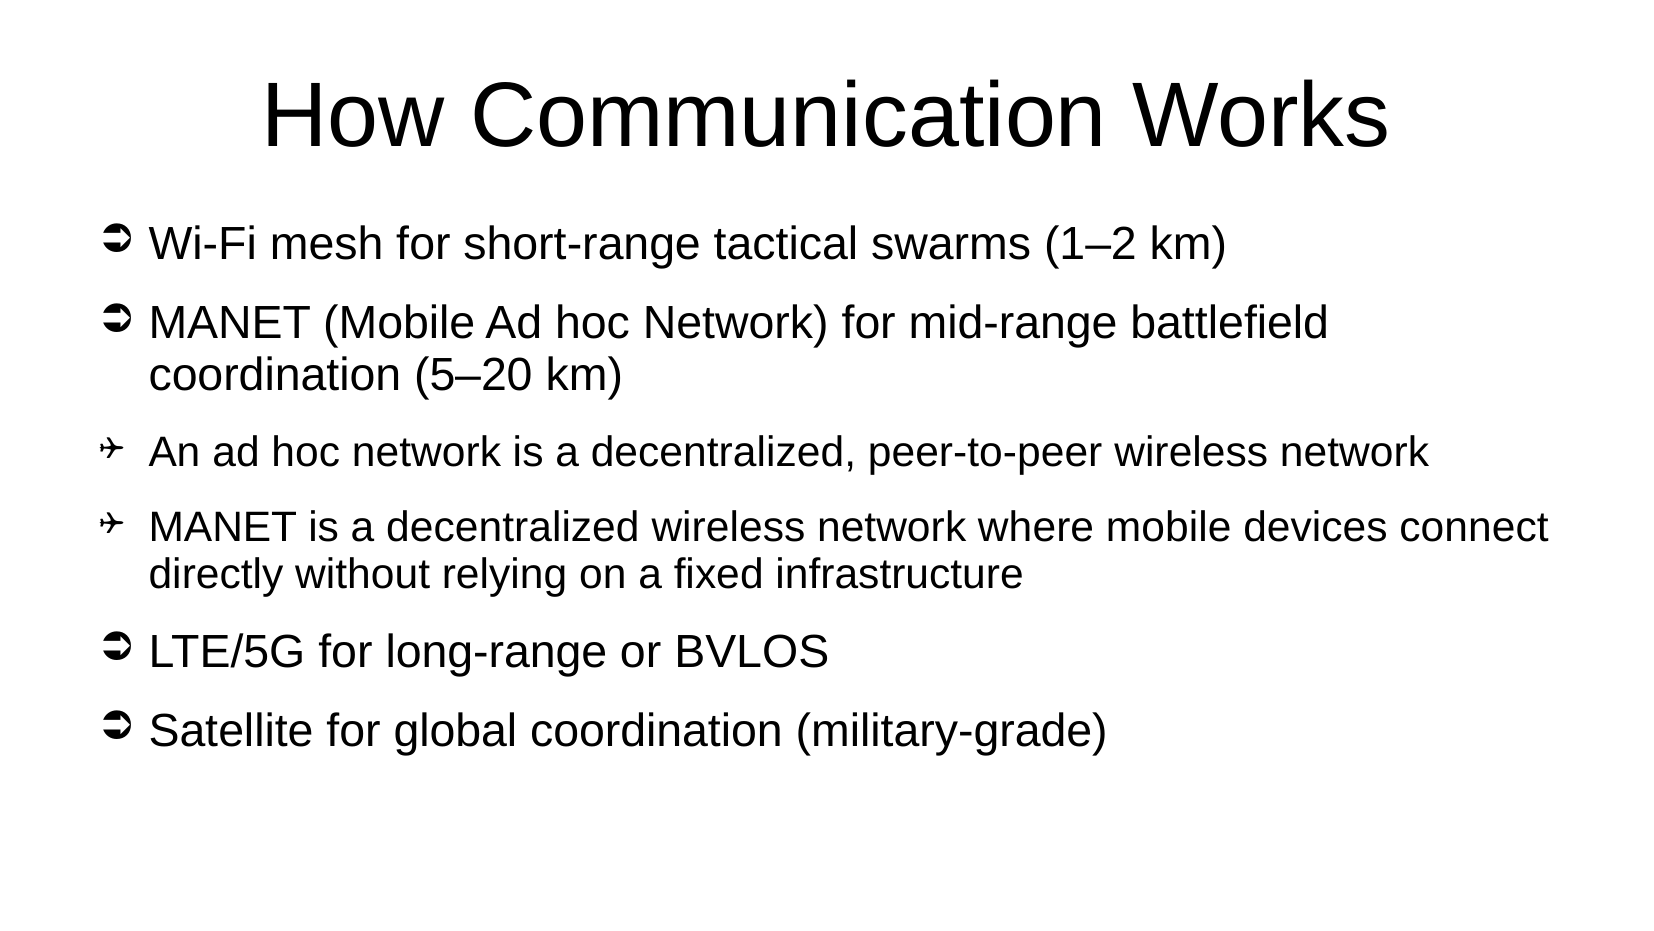

# How Communication Works
Wi-Fi mesh for short-range tactical swarms (1–2 km)
MANET (Mobile Ad hoc Network) for mid-range battlefield coordination (5–20 km)
An ad hoc network is a decentralized, peer-to-peer wireless network
MANET is a decentralized wireless network where mobile devices connect directly without relying on a fixed infrastructure
LTE/5G for long-range or BVLOS
Satellite for global coordination (military-grade)